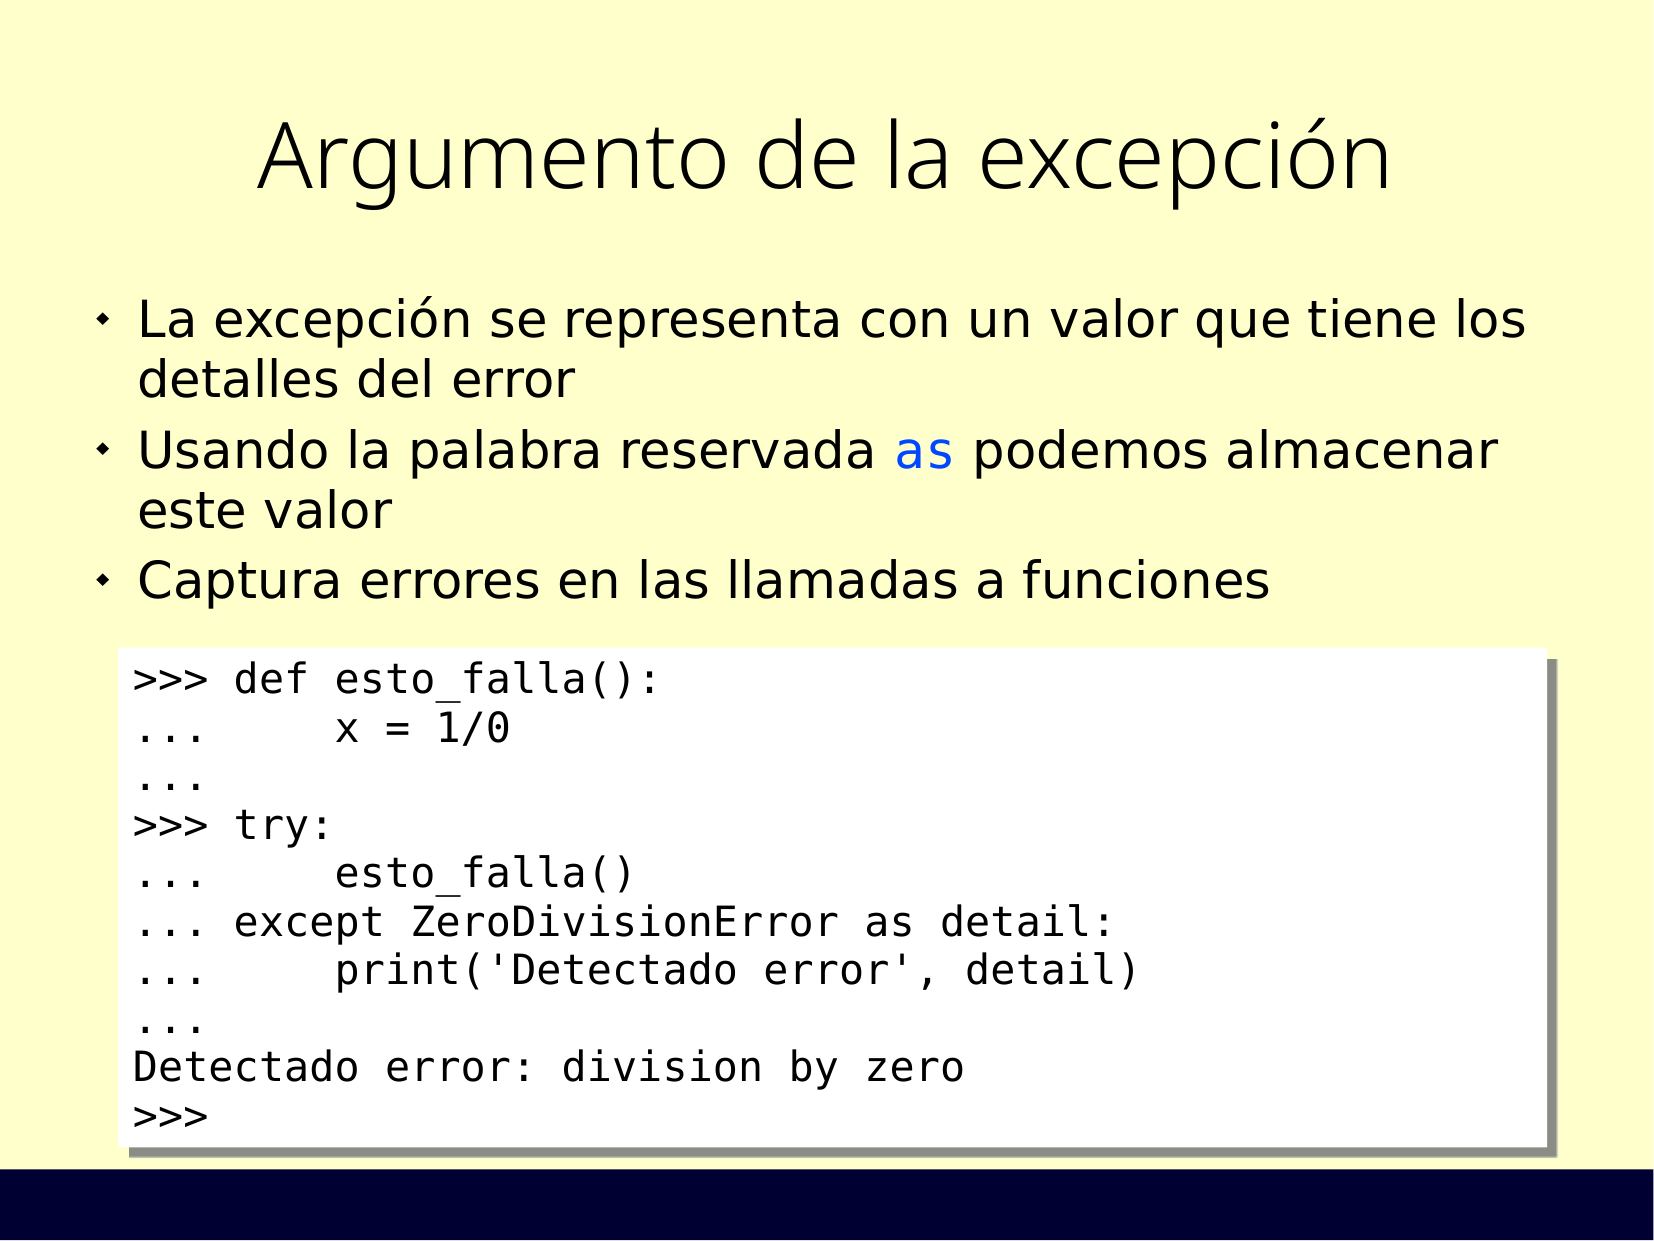

# Argumento de la excepción
La excepción se representa con un valor que tiene los detalles del error
Usando la palabra reservada as podemos almacenar este valor
Captura errores en las llamadas a funciones
>>> def esto_falla():
... x = 1/0
...
>>> try:
... esto_falla()
... except ZeroDivisionError as detail:
... print('Detectado error', detail)
...
Detectado error: division by zero
>>>